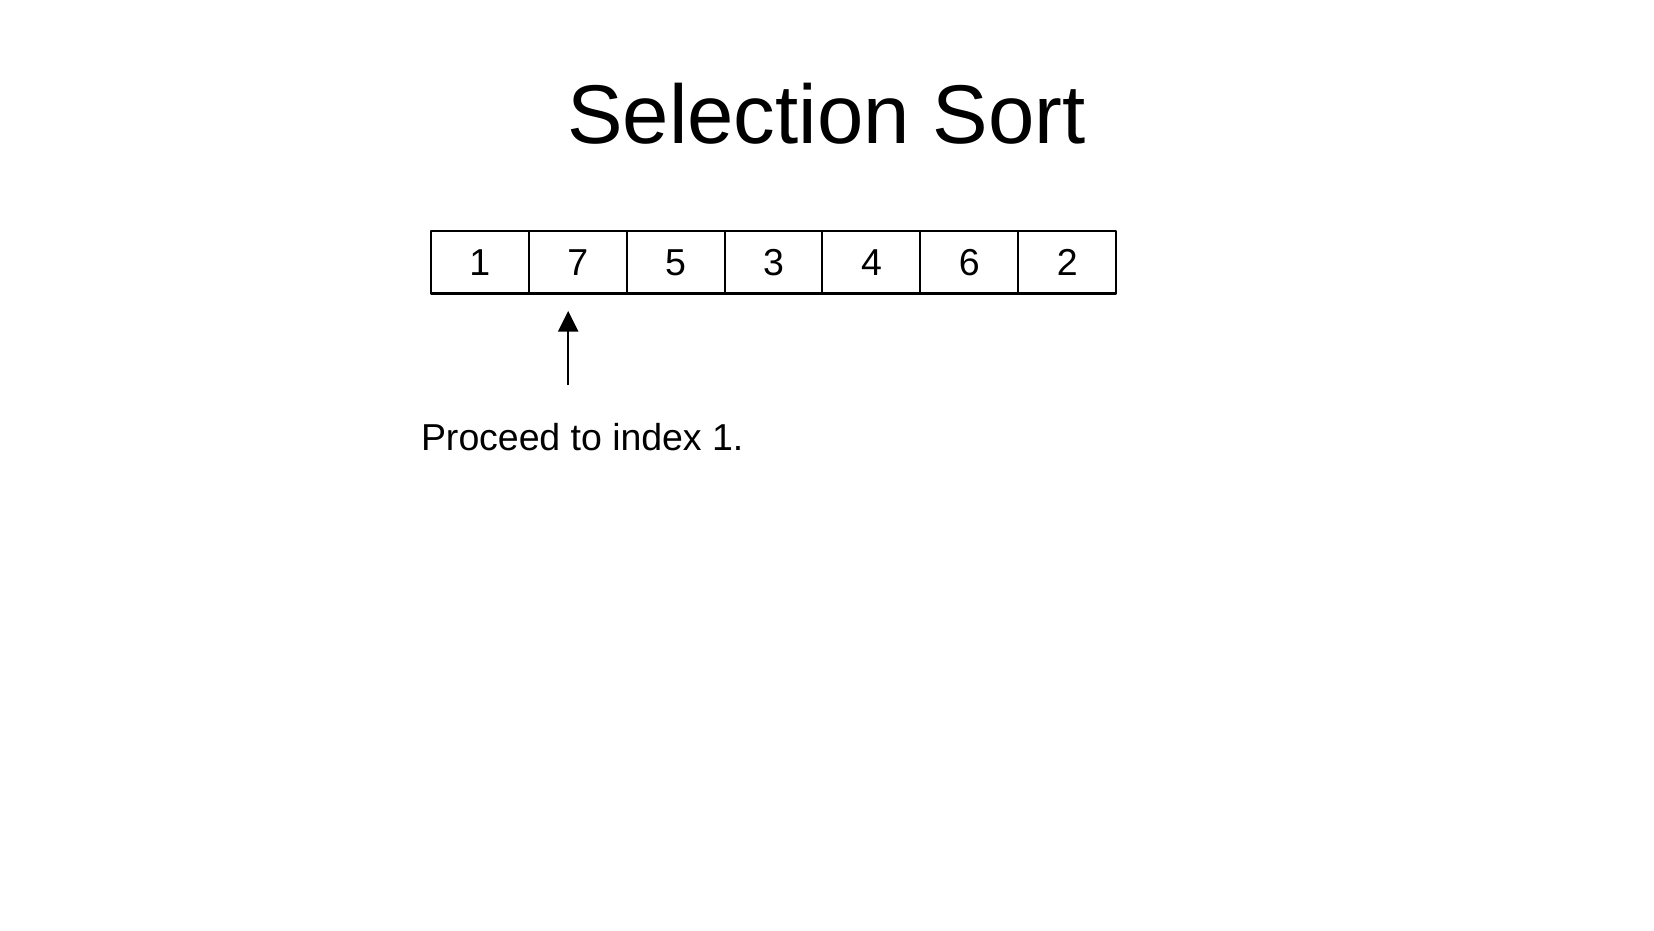

# Selection Sort
1
7
5
3
4
6
2
Proceed to index 1.